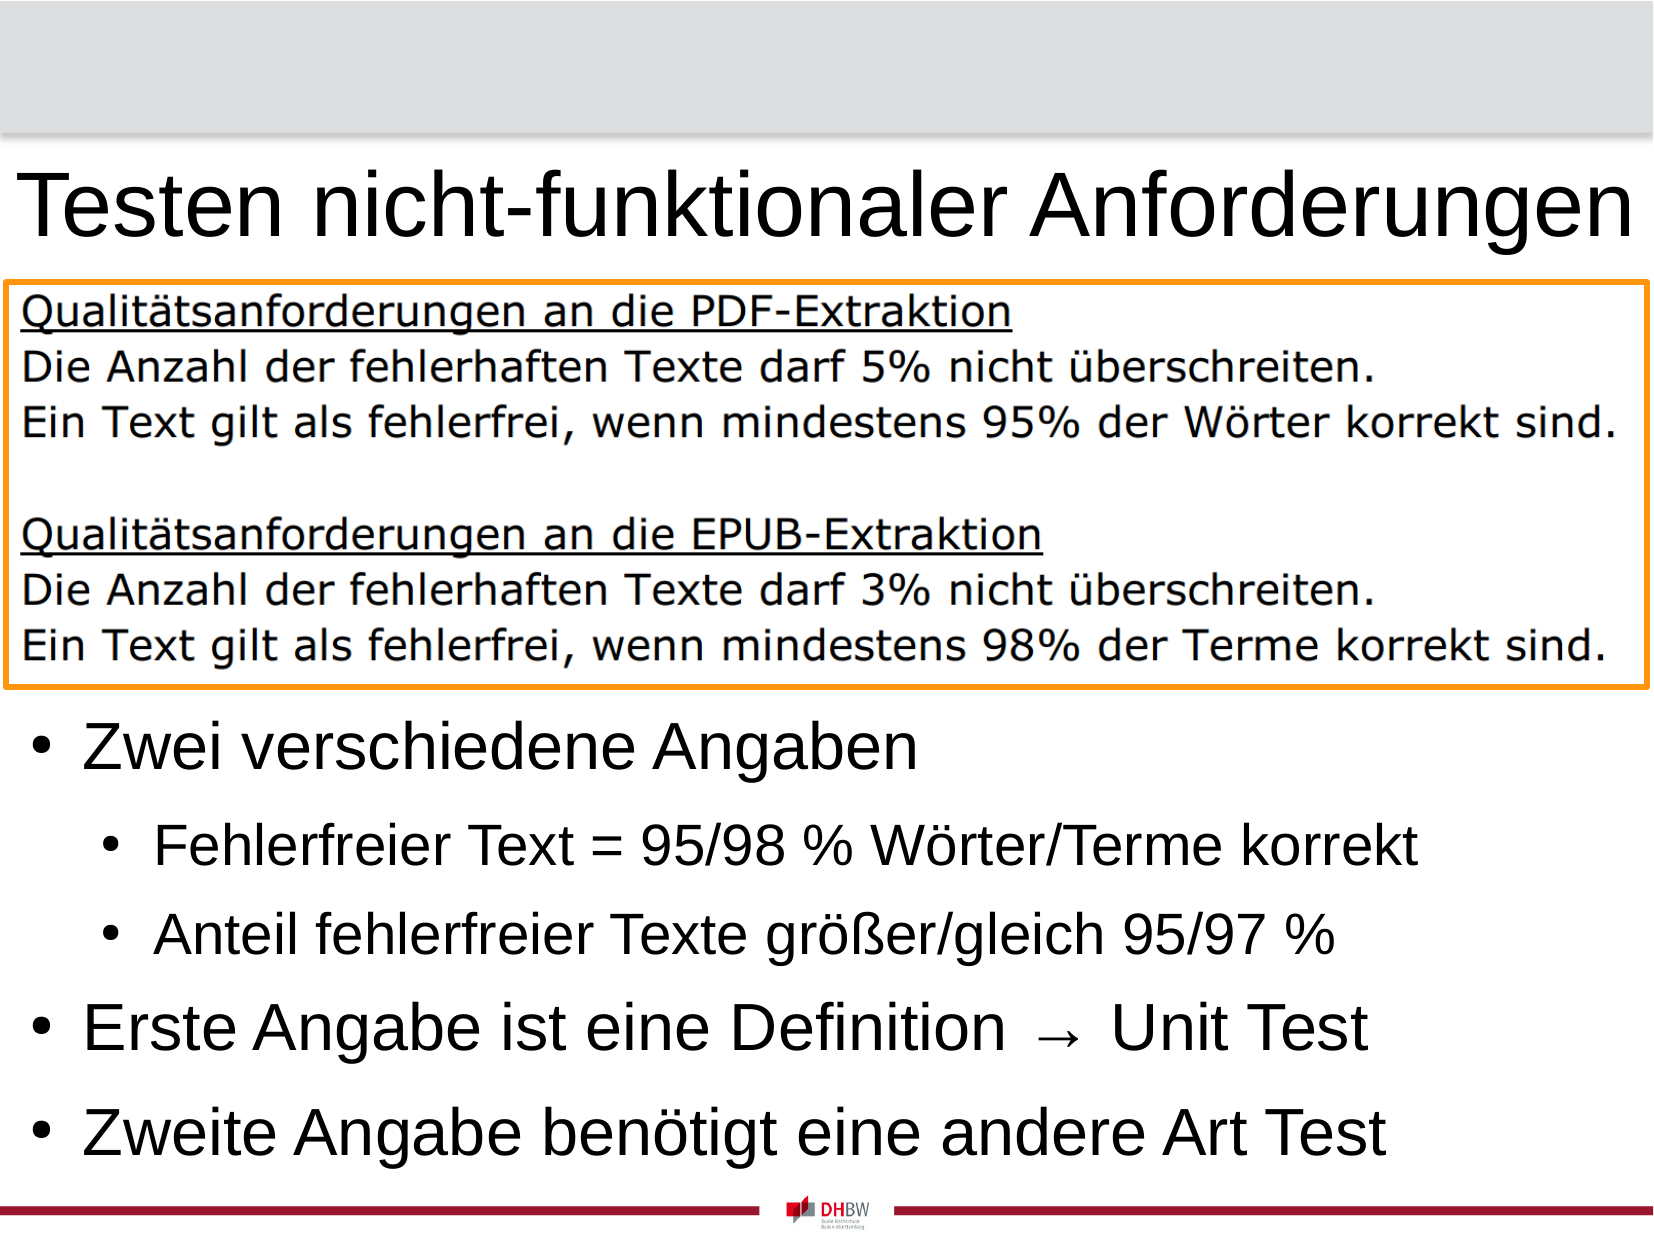

# Testen nicht-funktionaler Anforderungen
Zwei verschiedene Angaben
Fehlerfreier Text = 95/98 % Wörter/Terme korrekt
Anteil fehlerfreier Texte größer/gleich 95/97 %
Erste Angabe ist eine Definition → Unit Test
Zweite Angabe benötigt eine andere Art Test